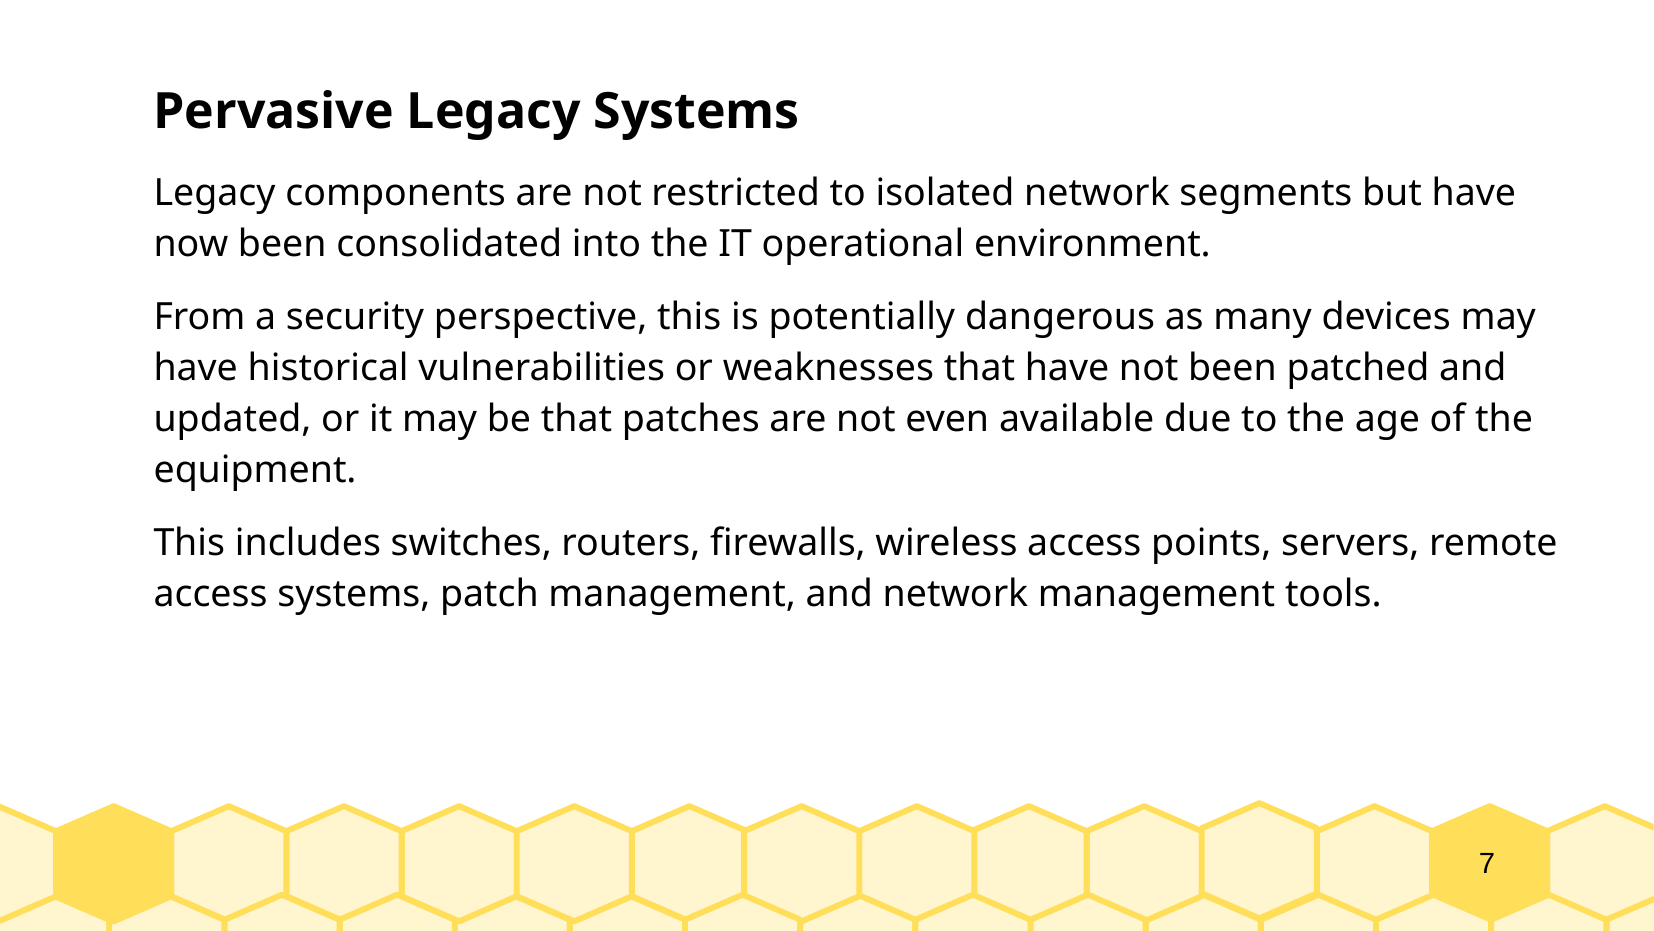

# Pervasive Legacy Systems
Legacy components are not restricted to isolated network segments but have now been consolidated into the IT operational environment.
From a security perspective, this is potentially dangerous as many devices may have historical vulnerabilities or weaknesses that have not been patched and updated, or it may be that patches are not even available due to the age of the equipment.
This includes switches, routers, firewalls, wireless access points, servers, remote access systems, patch management, and network management tools.